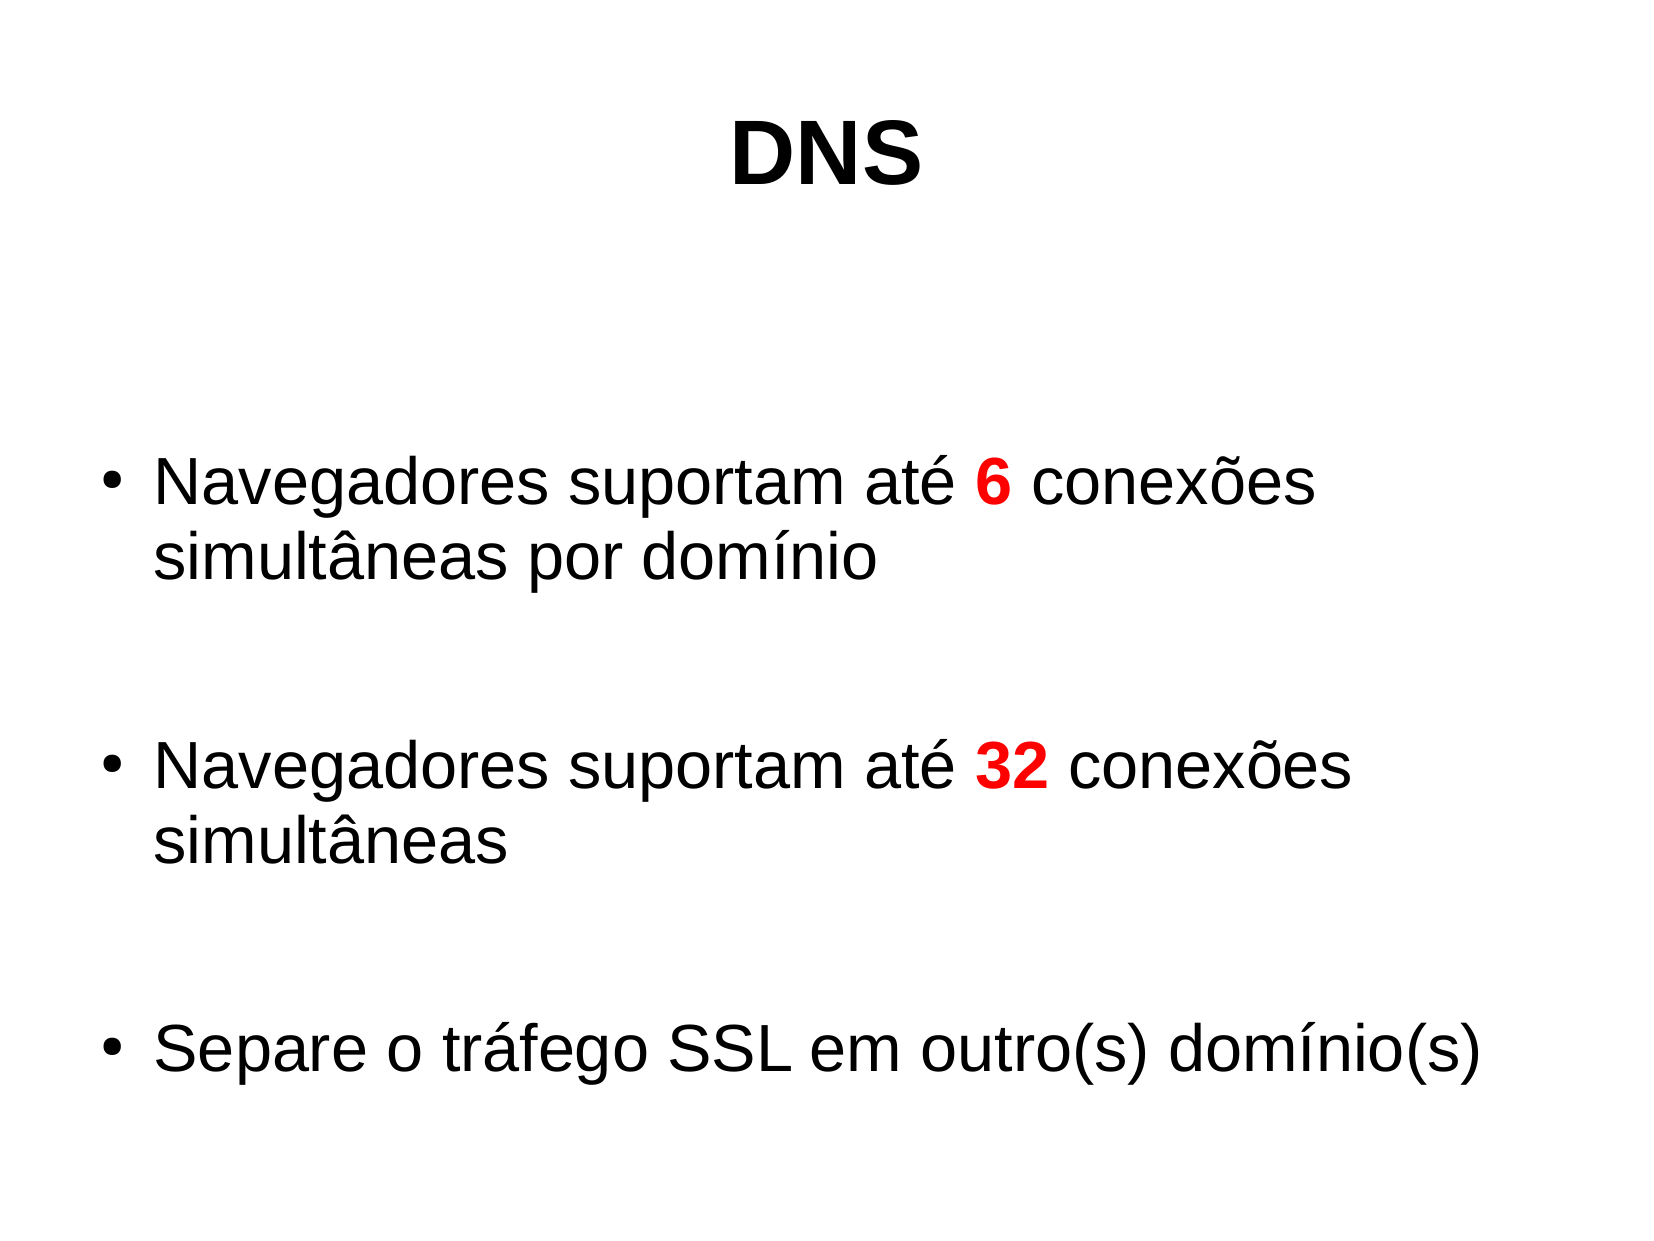

# DNS
Navegadores suportam até 6 conexões simultâneas por domínio
Navegadores suportam até 32 conexões simultâneas
Separe o tráfego SSL em outro(s) domínio(s)